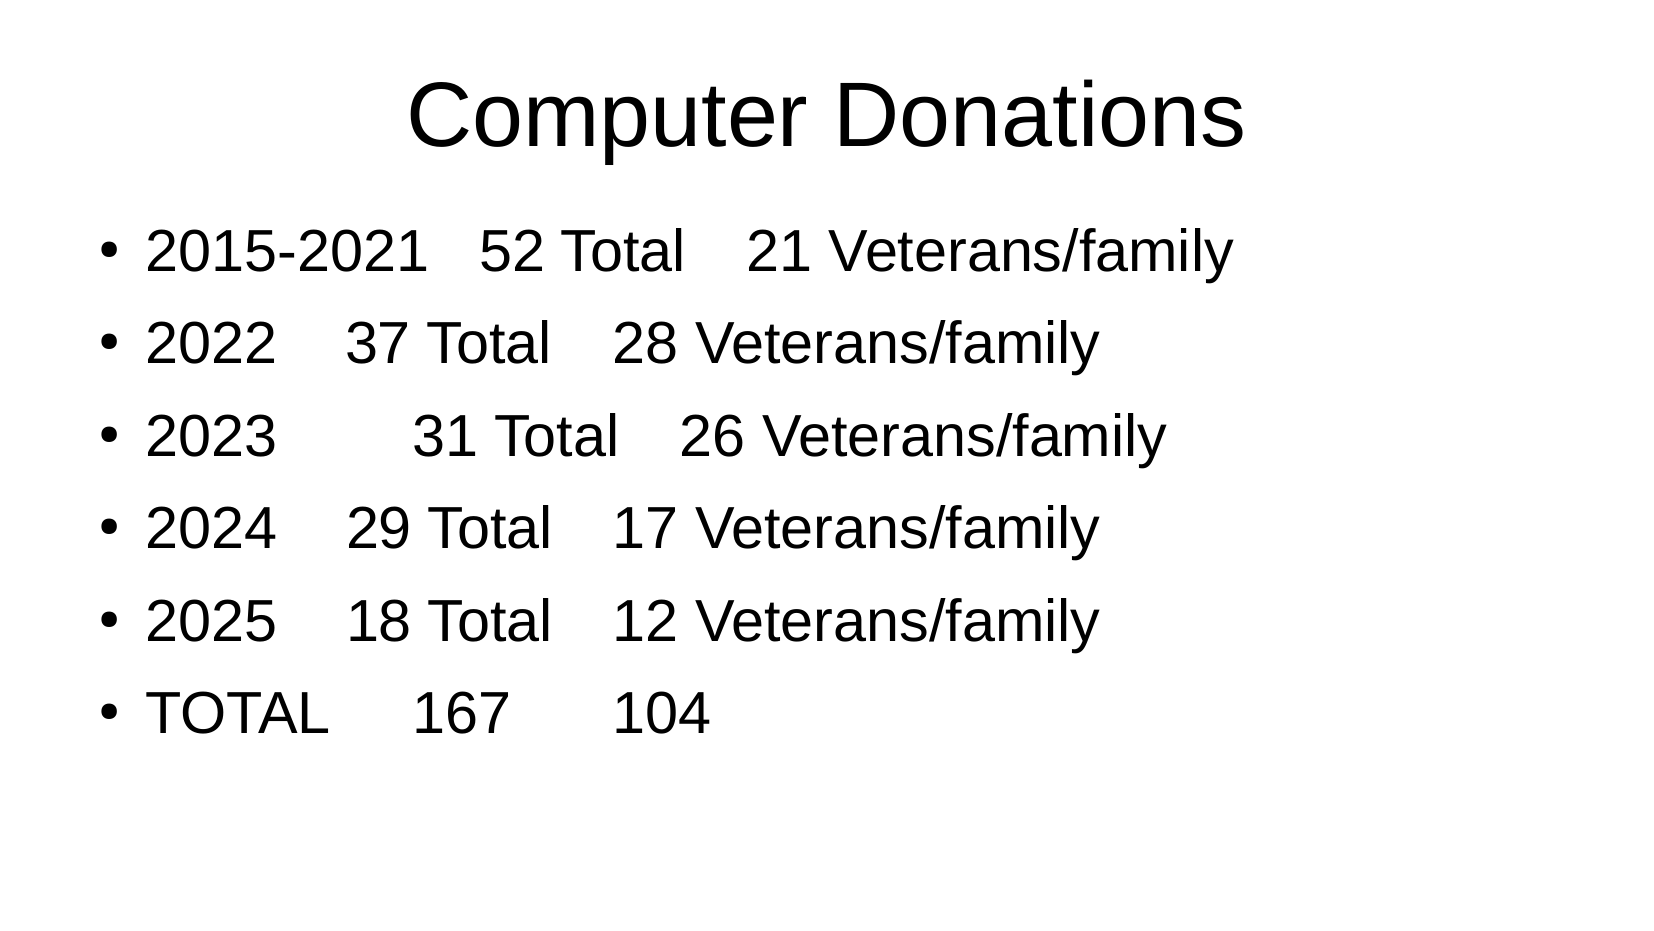

# Computer Donations
2015-2021	52 Total	21 Veterans/family
2022							 37 Total	28 Veterans/family
2023 	31 Total	26 Veterans/family
2024							 	29 Total	17 Veterans/family
2025					 	18 Total	12 Veterans/family
TOTAL		 	167				 		104